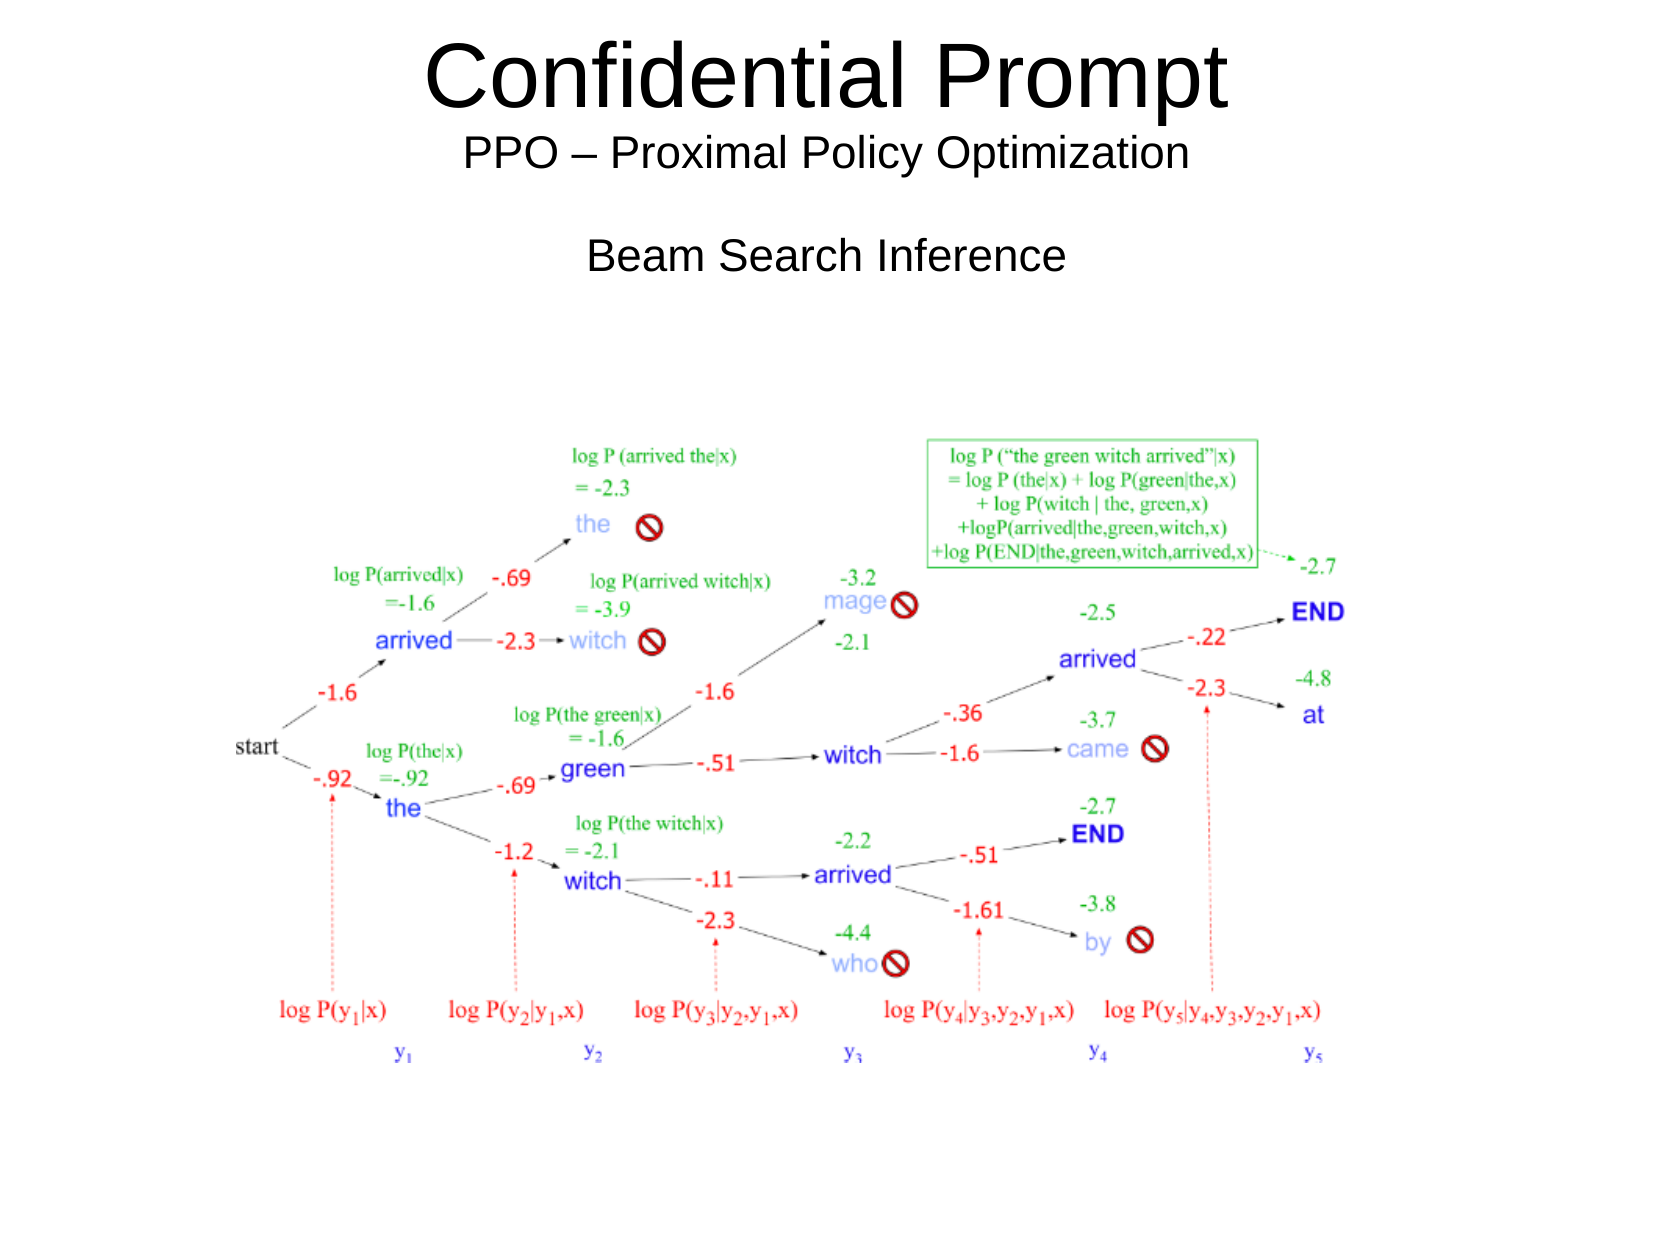

# Confidential Prompt PPO – Proximal Policy Optimization Beam Search Inference